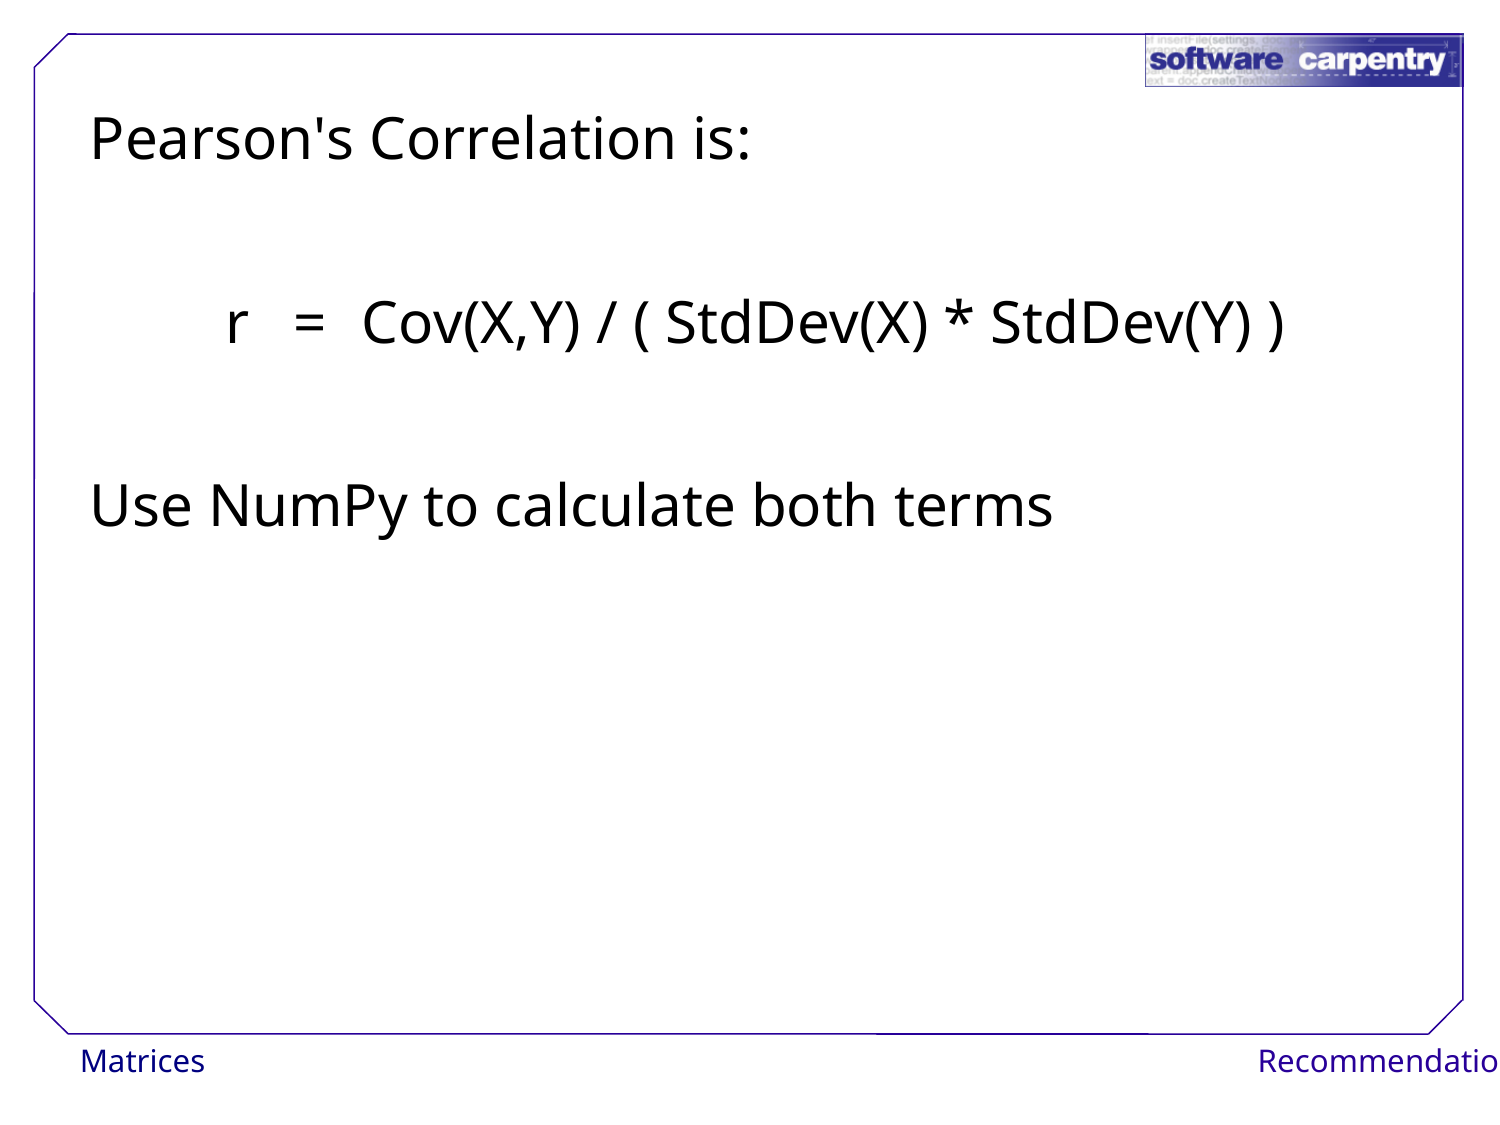

# Pearson's Correlation is:
			r	=	Cov(X,Y) / ( StdDev(X) * StdDev(Y) )
Use NumPy to calculate both terms